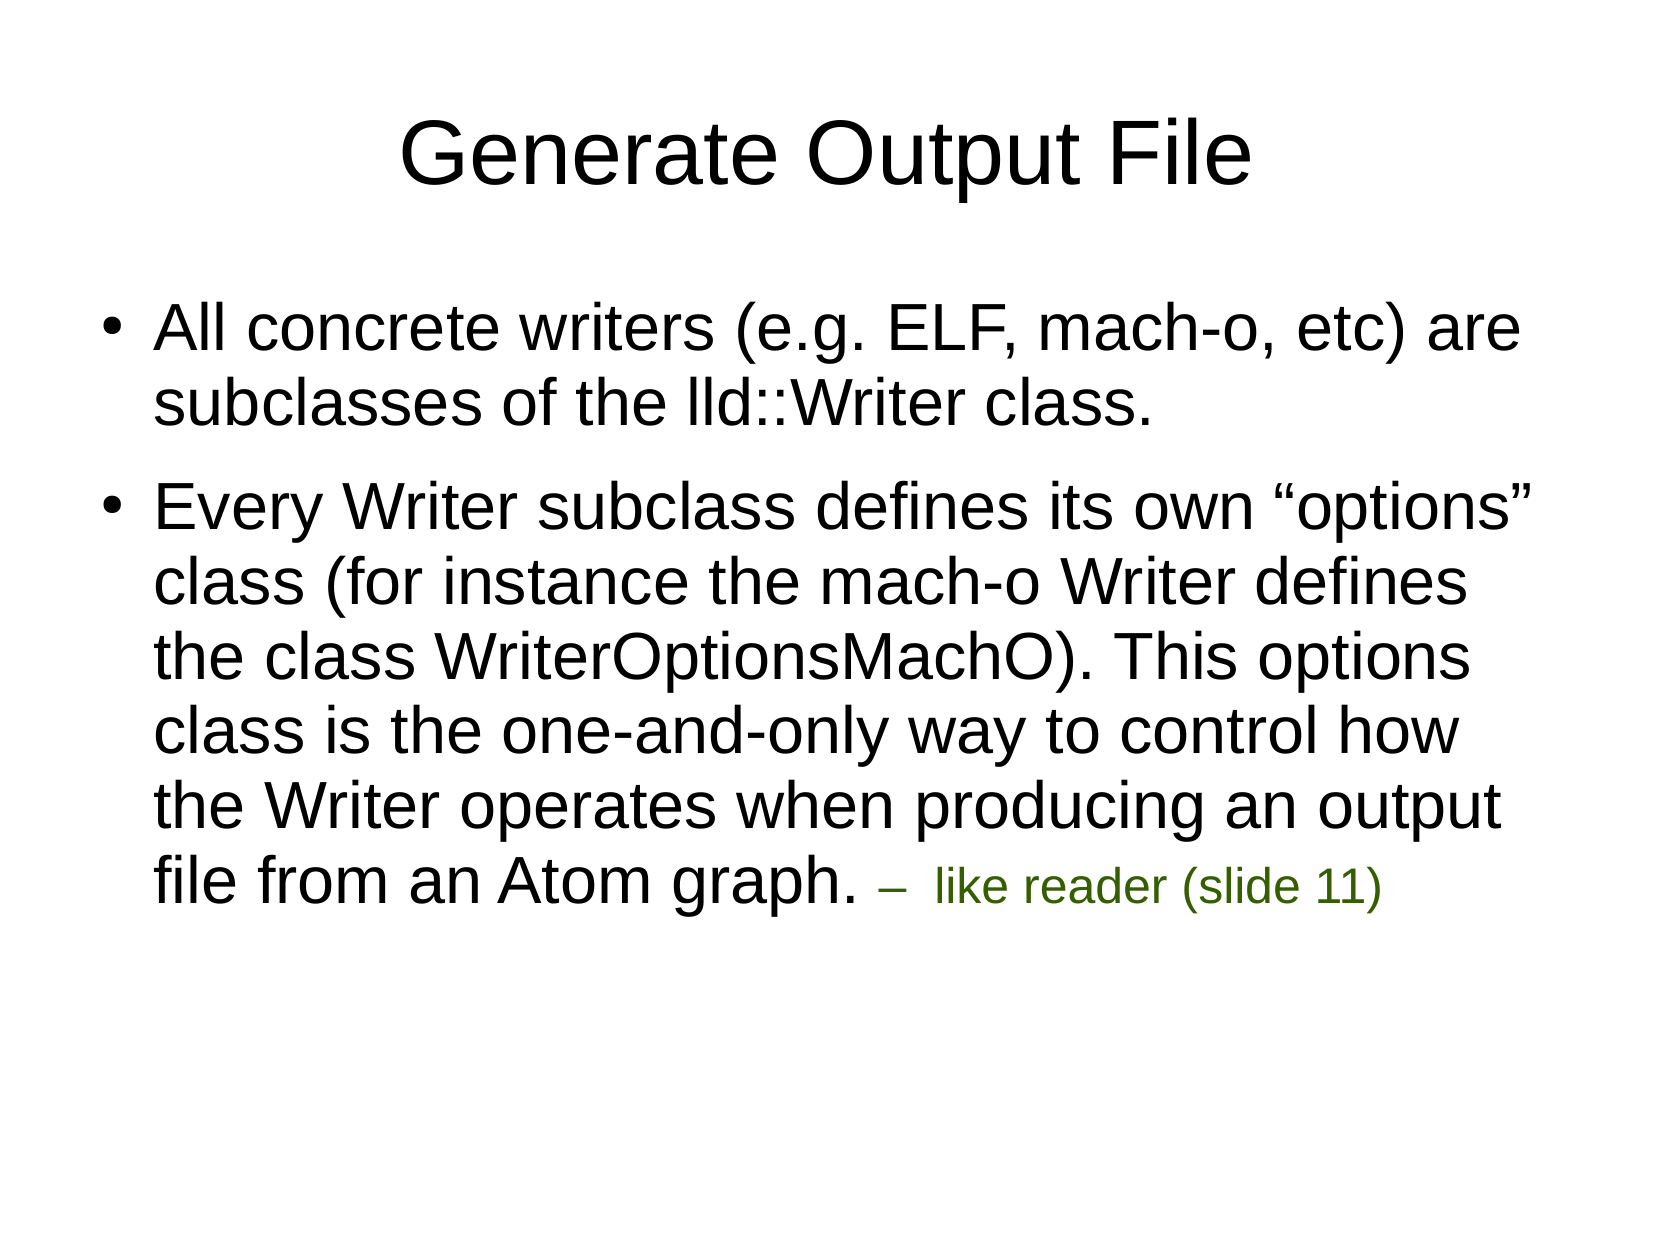

# Generate Output File
All concrete writers (e.g. ELF, mach-o, etc) are subclasses of the lld::Writer class.
Every Writer subclass defines its own “options” class (for instance the mach-o Writer defines the class WriterOptionsMachO). This options class is the one-and-only way to control how the Writer operates when producing an output file from an Atom graph. – like reader (slide 11)